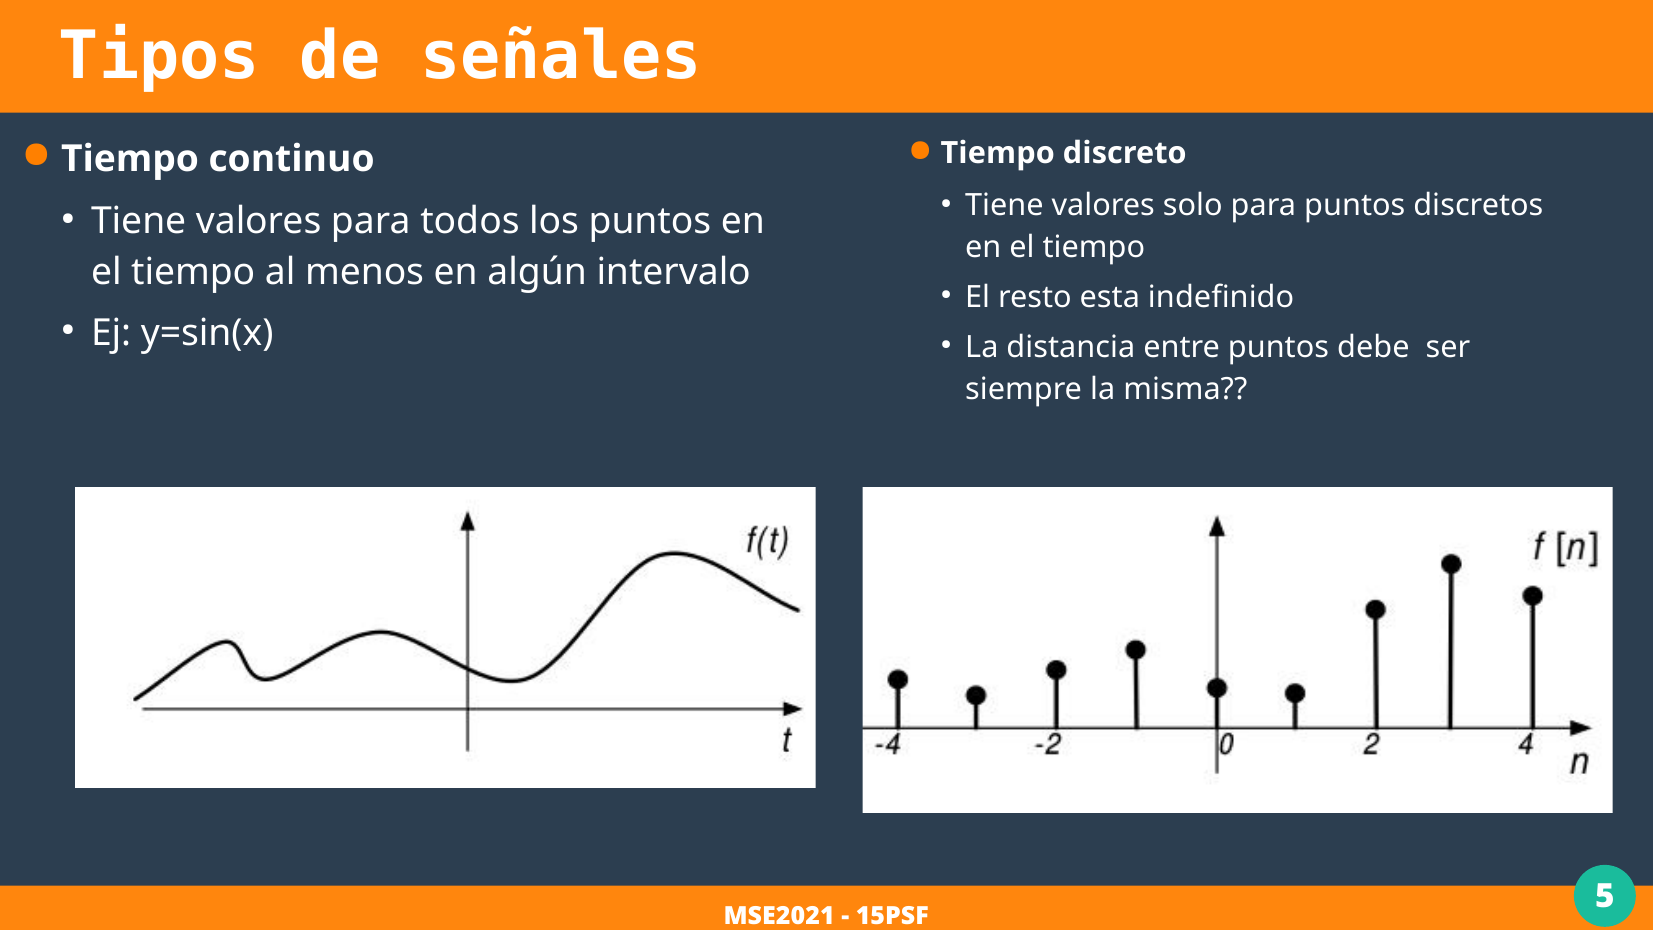

# Tipos de señales
 Tiempo continuo
Tiene valores para todos los puntos en el tiempo al menos en algún intervalo
Ej: y=sin(x)
 Tiempo discreto
Tiene valores solo para puntos discretos en el tiempo
El resto esta indefinido
La distancia entre puntos debe ser siempre la misma??
MSE2021 - 15PSF